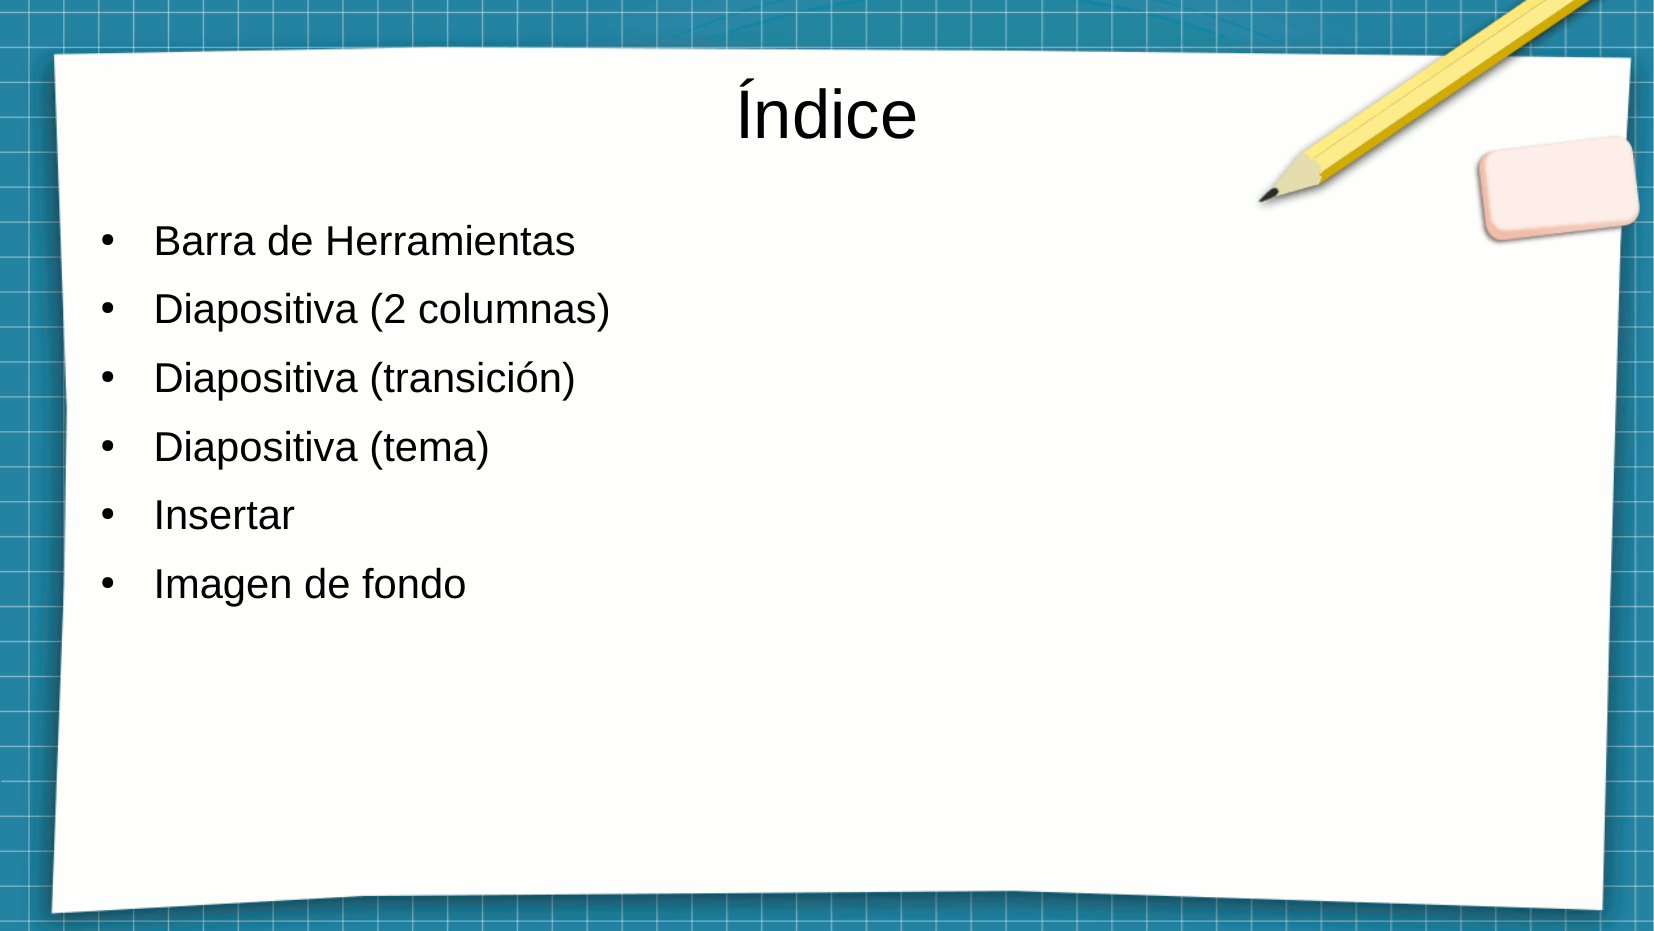

# Índice
Barra de Herramientas
Diapositiva (2 columnas)
Diapositiva (transición)
Diapositiva (tema)
Insertar
Imagen de fondo